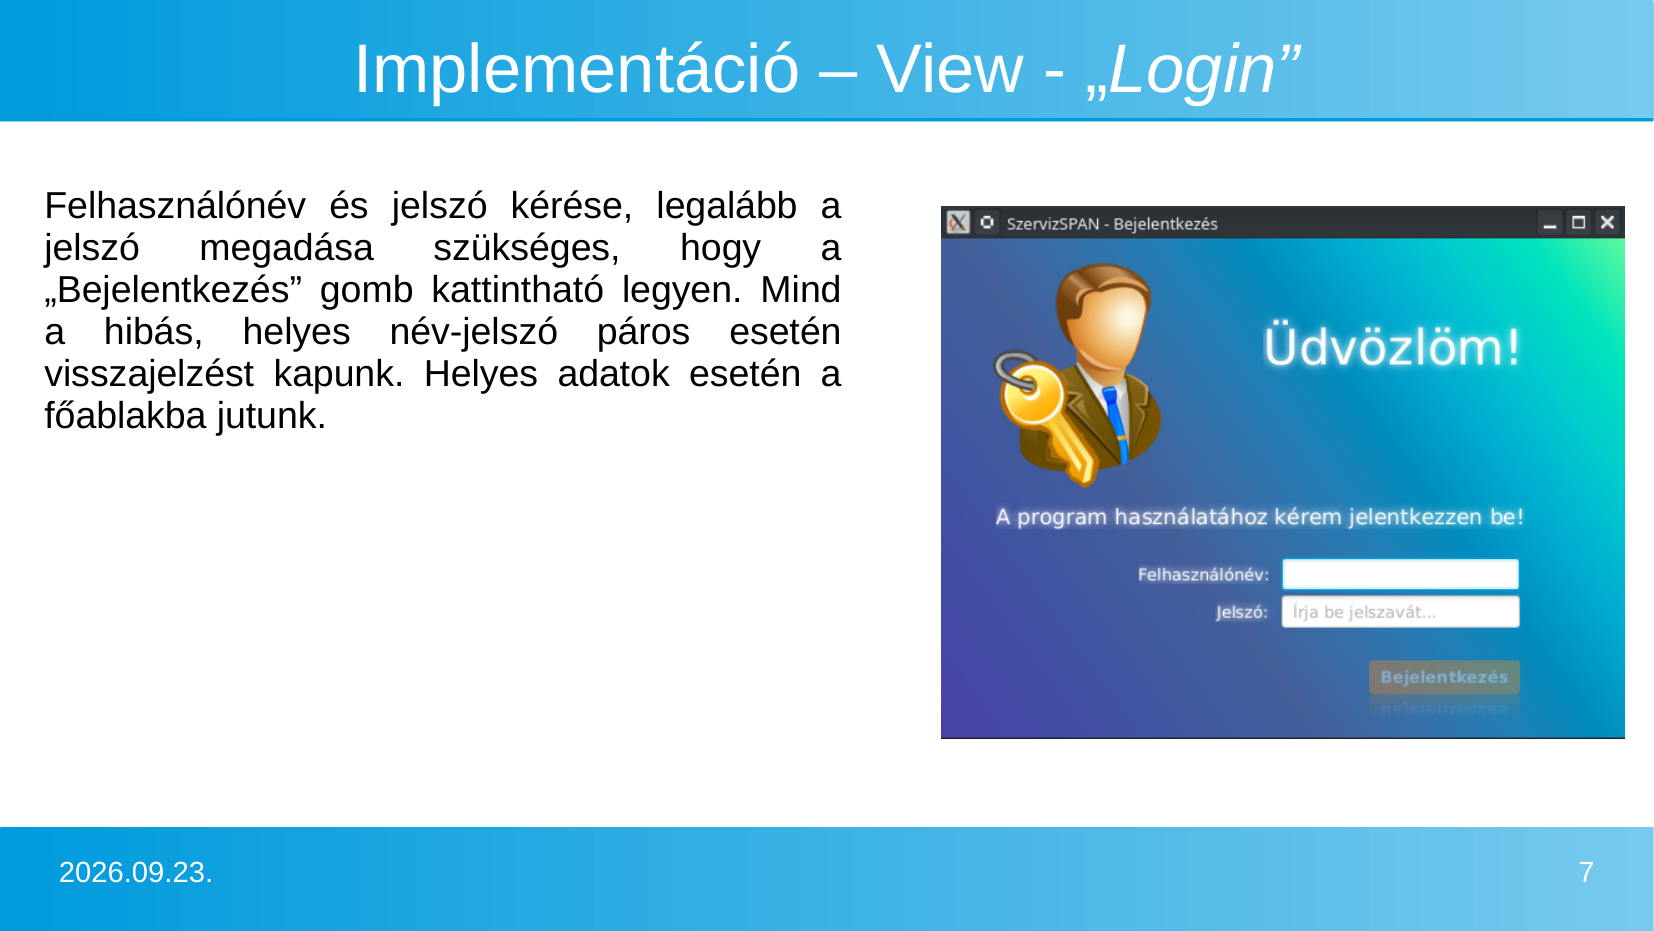

# Implementáció – View - „Login”
Felhasználónév és jelszó kérése, legalább a jelszó megadása szükséges, hogy a „Bejelentkezés” gomb kattintható legyen. Mind a hibás, helyes név-jelszó páros esetén visszajelzést kapunk. Helyes adatok esetén a főablakba jutunk.
7